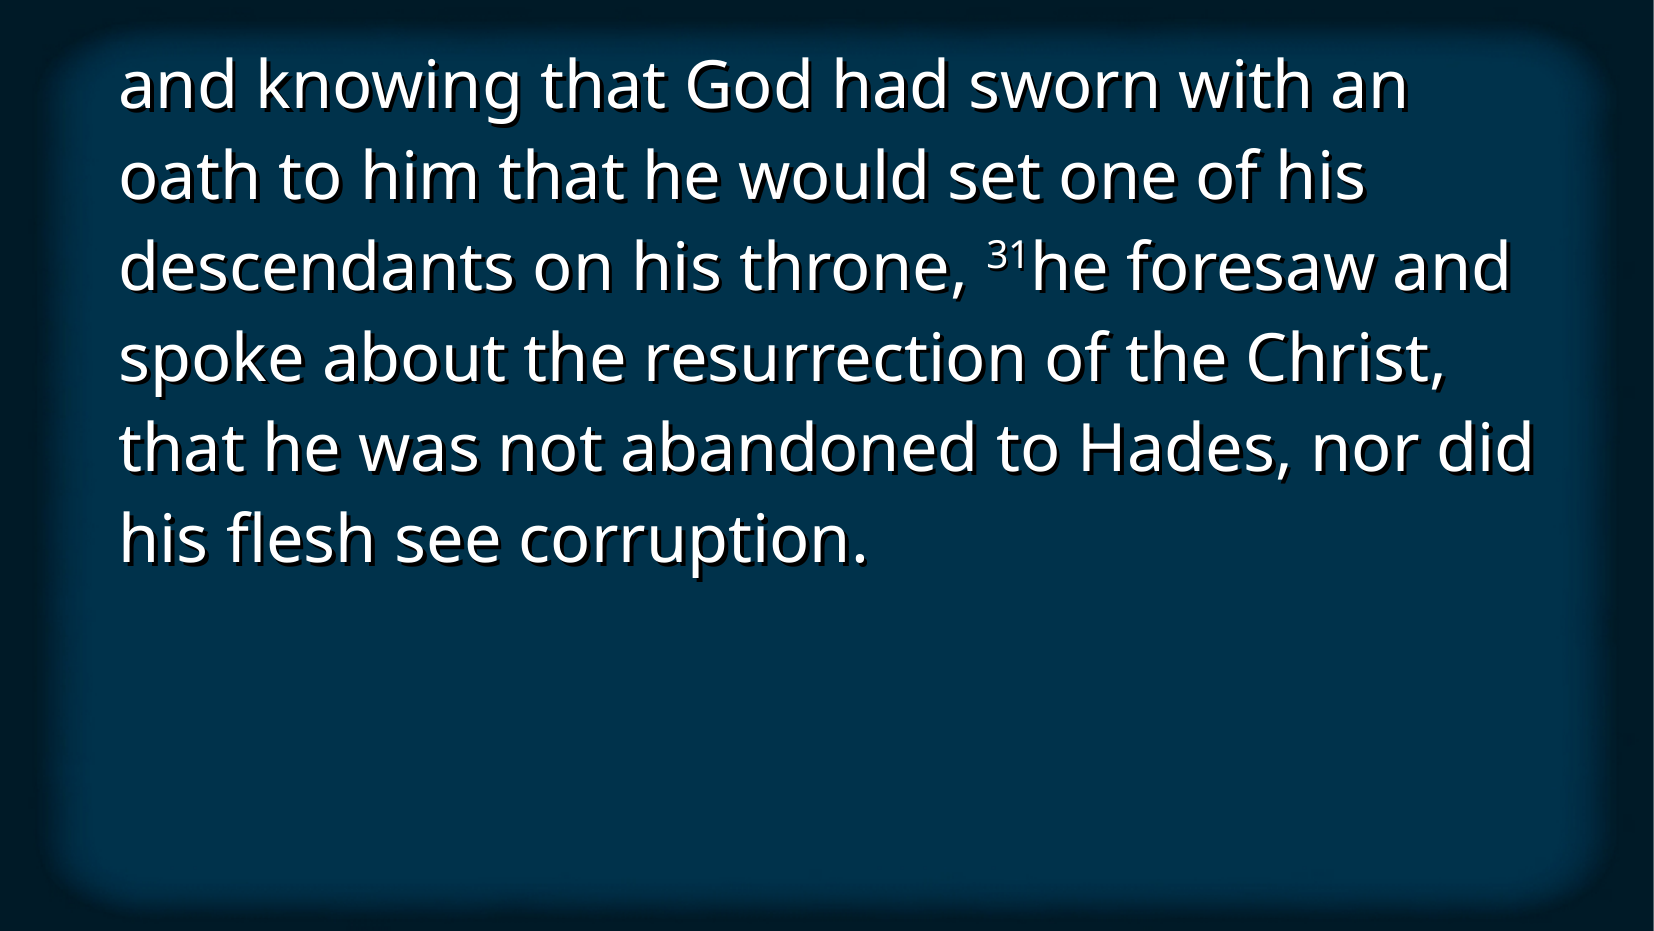

and knowing that God had sworn with an oath to him that he would set one of his descendants on his throne, 31he foresaw and spoke about the resurrection of the Christ, that he was not abandoned to Hades, nor did his flesh see corruption.